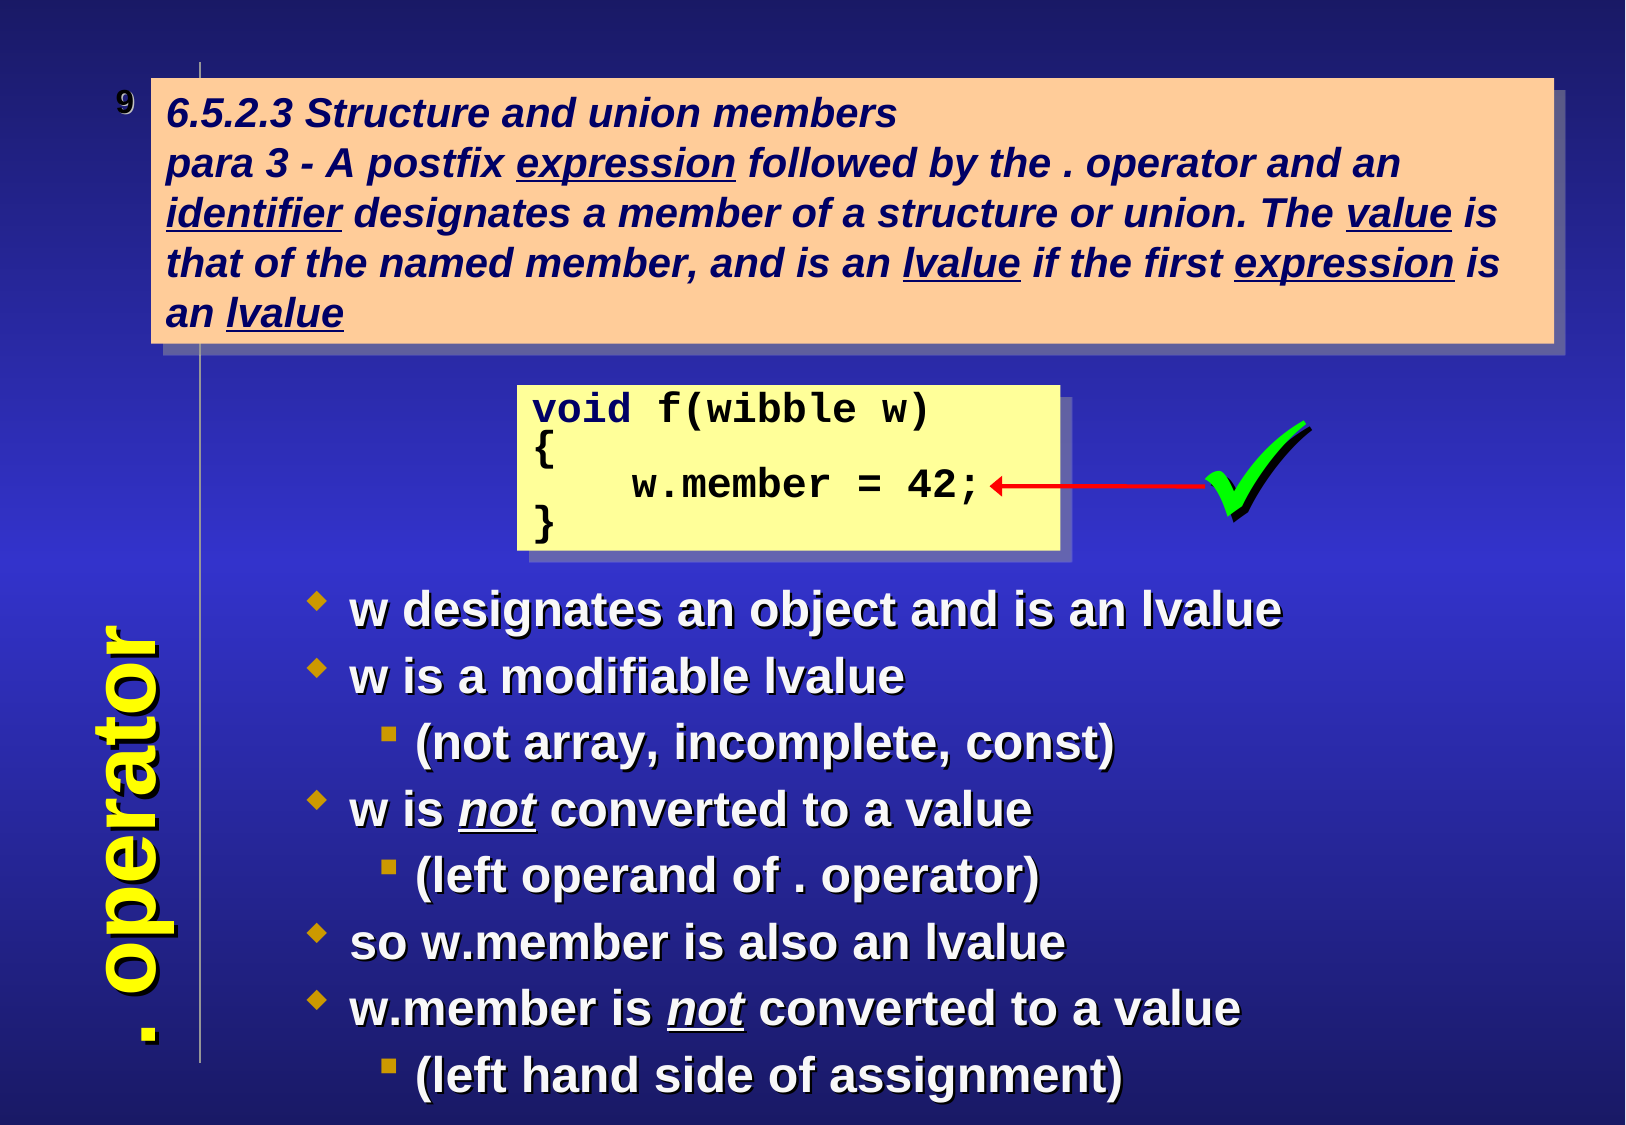

9
w designates an object and is an lvalue
w is a modifiable lvalue
(not array, incomplete, const)
w is not converted to a value
(left operand of . operator)
so w.member is also an lvalue
w.member is not converted to a value
(left hand side of assignment)
6.5.2.3 Structure and union members
para 3 - A postfix expression followed by the . operator and an identifier designates a member of a structure or union. The value is that of the named member, and is an lvalue if the first expression is an lvalue

void f(wibble w)
{
 w.member = 42;
}
# . operator